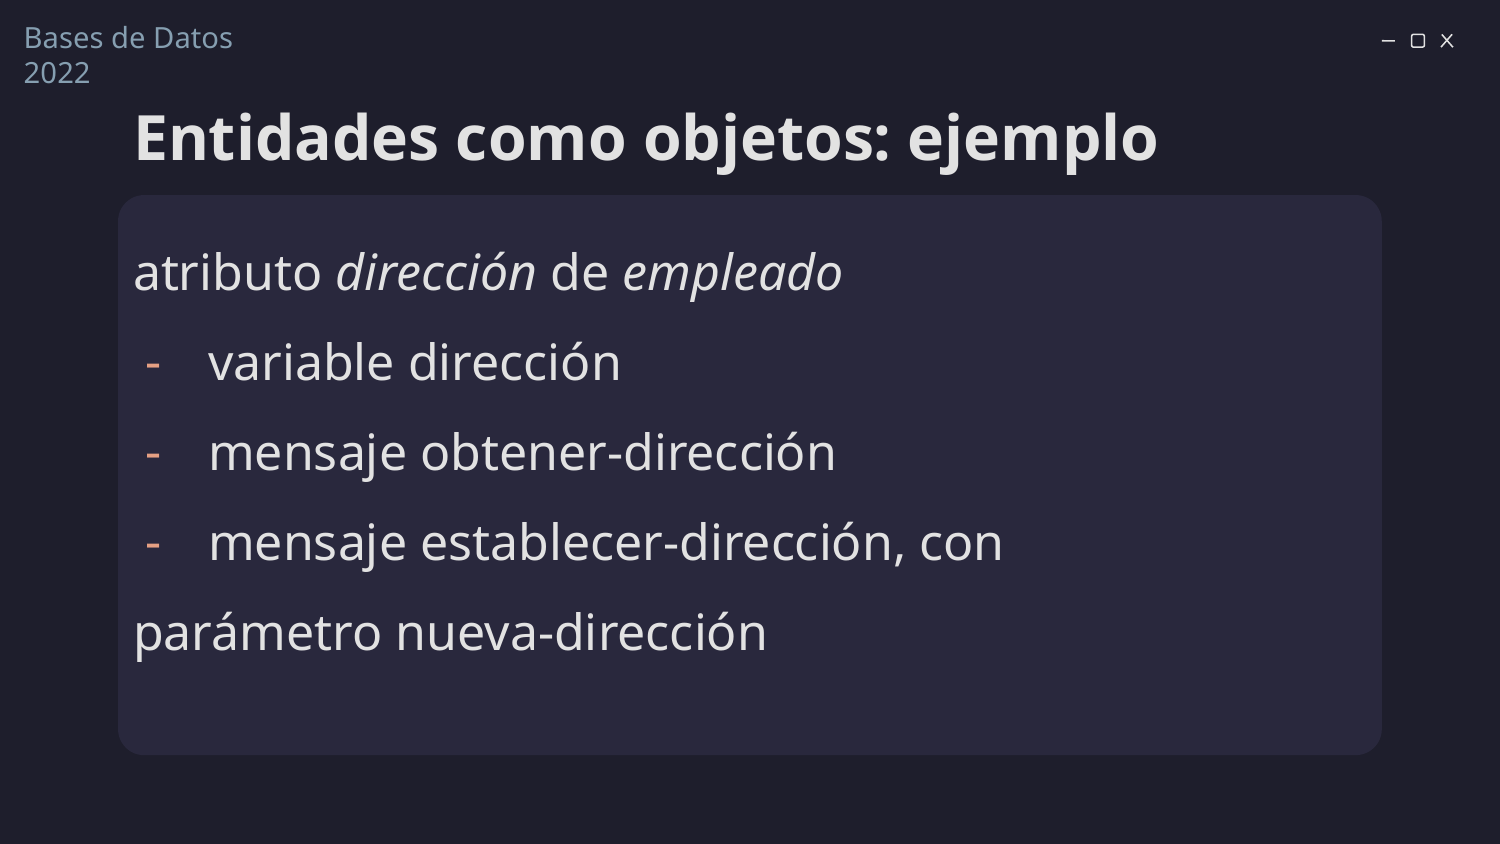

# Entidades como objetos: ejemplo
atributo dirección de empleado
variable dirección
mensaje obtener-dirección
mensaje establecer-dirección, con
parámetro nueva-dirección